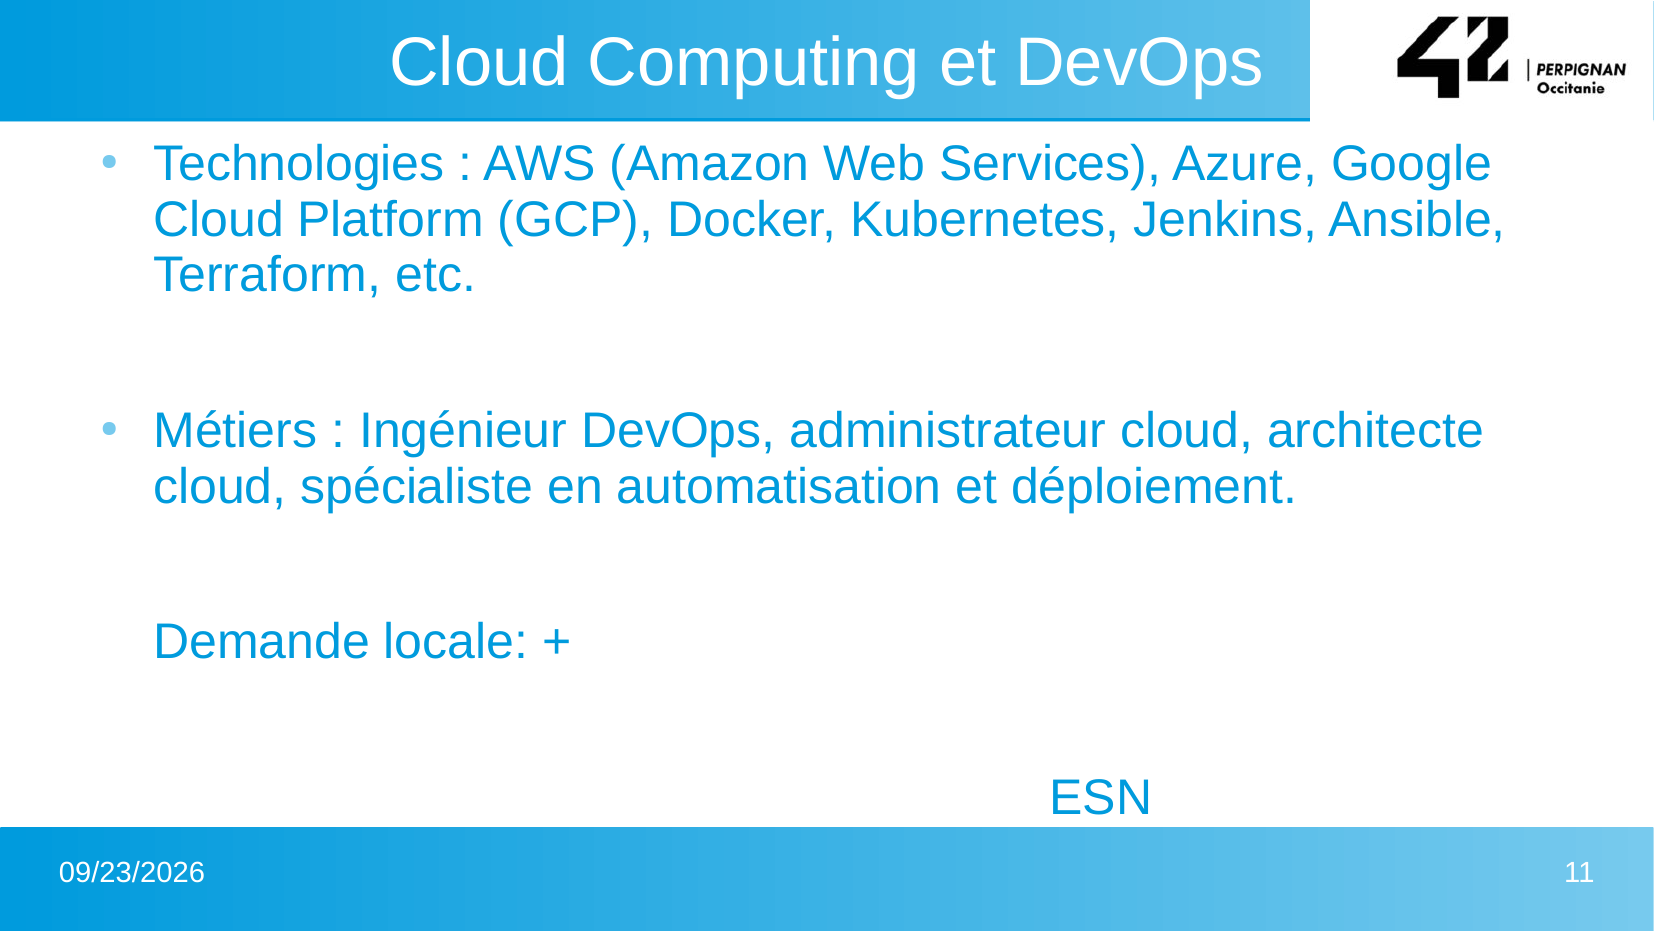

# Cloud Computing et DevOps
Technologies : AWS (Amazon Web Services), Azure, Google Cloud Platform (GCP), Docker, Kubernetes, Jenkins, Ansible, Terraform, etc.
Métiers : Ingénieur DevOps, administrateur cloud, architecte cloud, spécialiste en automatisation et déploiement.
Demande locale: +
 ESN
11